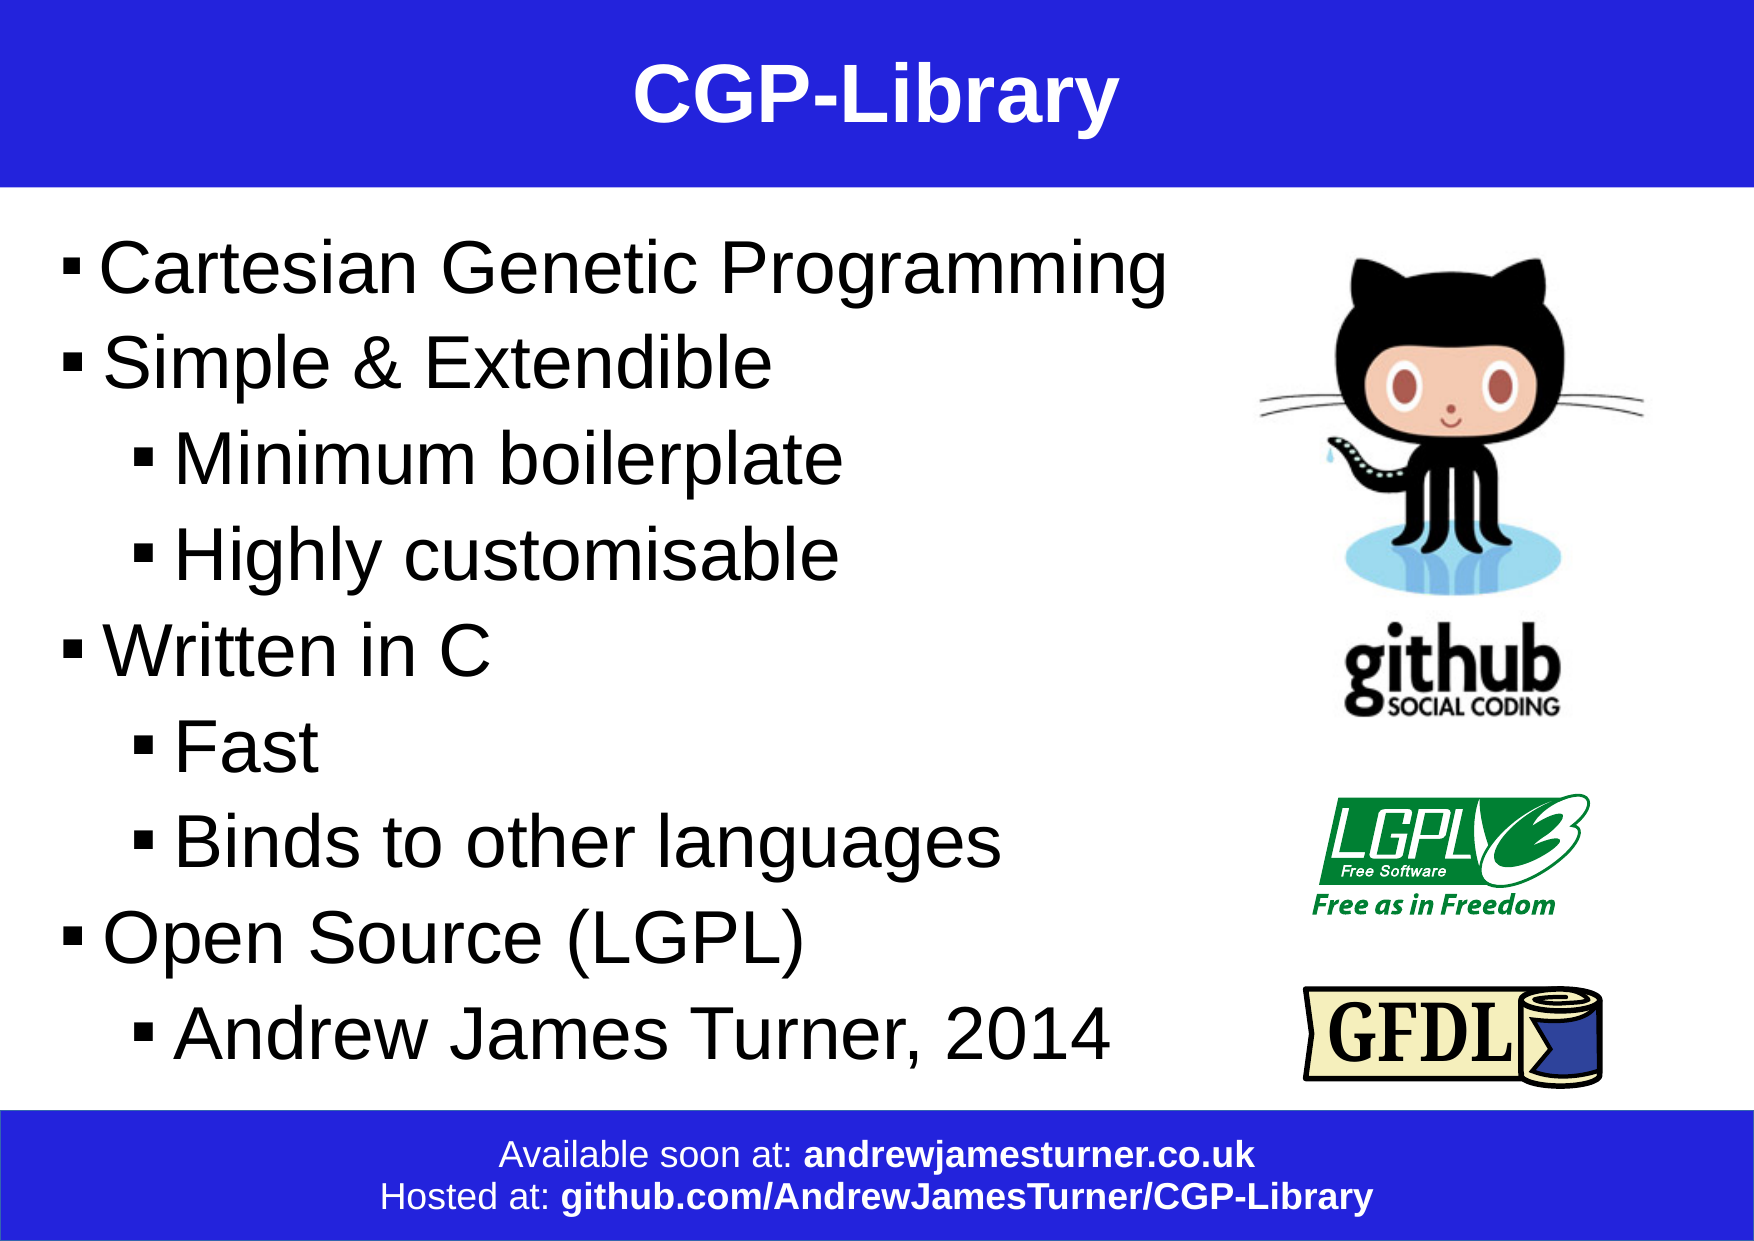

# CGP-Library
 Cartesian Genetic Programming
 Simple & Extendible
 Minimum boilerplate
 Highly customisable
 Written in C
 Fast
 Binds to other languages
 Open Source (LGPL)
 Andrew James Turner, 2014
Available soon at: andrewjamesturner.co.uk
Hosted at: github.com/AndrewJamesTurner/CGP-Library